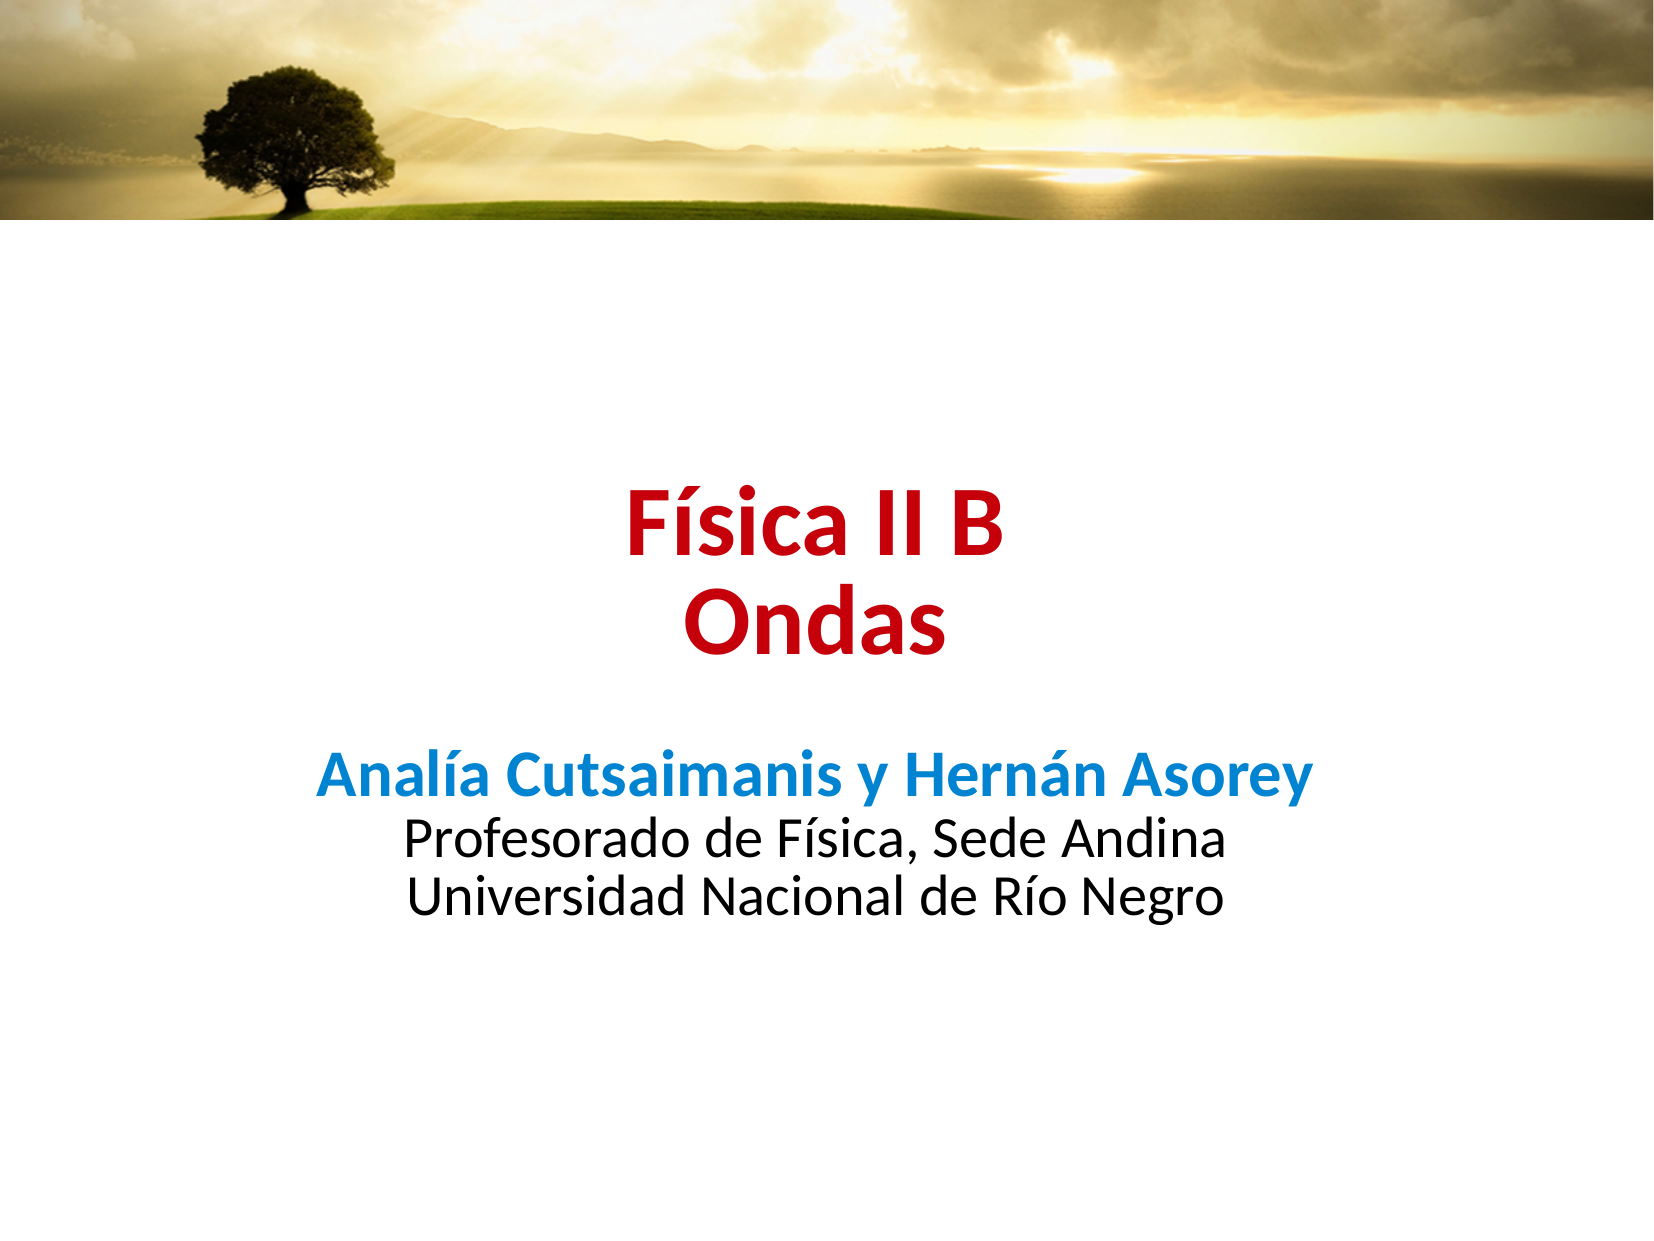

# Física II B
Ondas
Analía Cutsaimanis y Hernán Asorey
Profesorado de Física, Sede Andina
Universidad Nacional de Río Negro